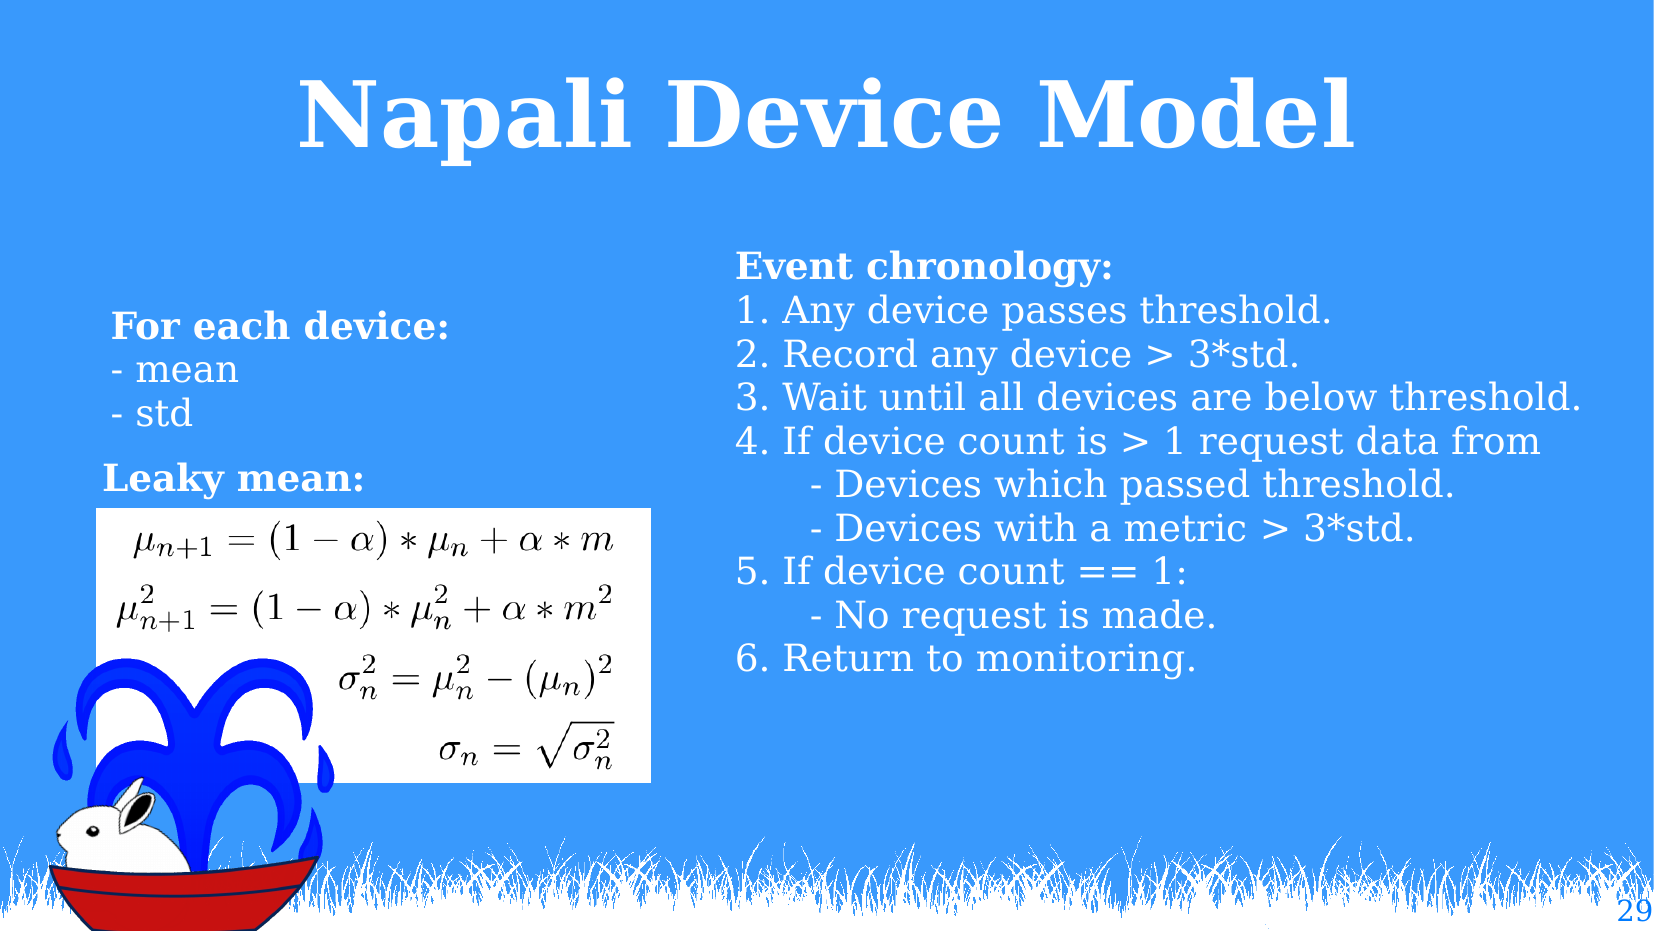

# Napali Device Model
Event chronology:
1. Any device passes threshold.
2. Record any device > 3*std.
3. Wait until all devices are below threshold.
4. If device count is > 1 request data from
	- Devices which passed threshold.
	- Devices with a metric > 3*std.
5. If device count == 1:
	- No request is made.
6. Return to monitoring.
For each device:
- mean
- std
Leaky mean:
29